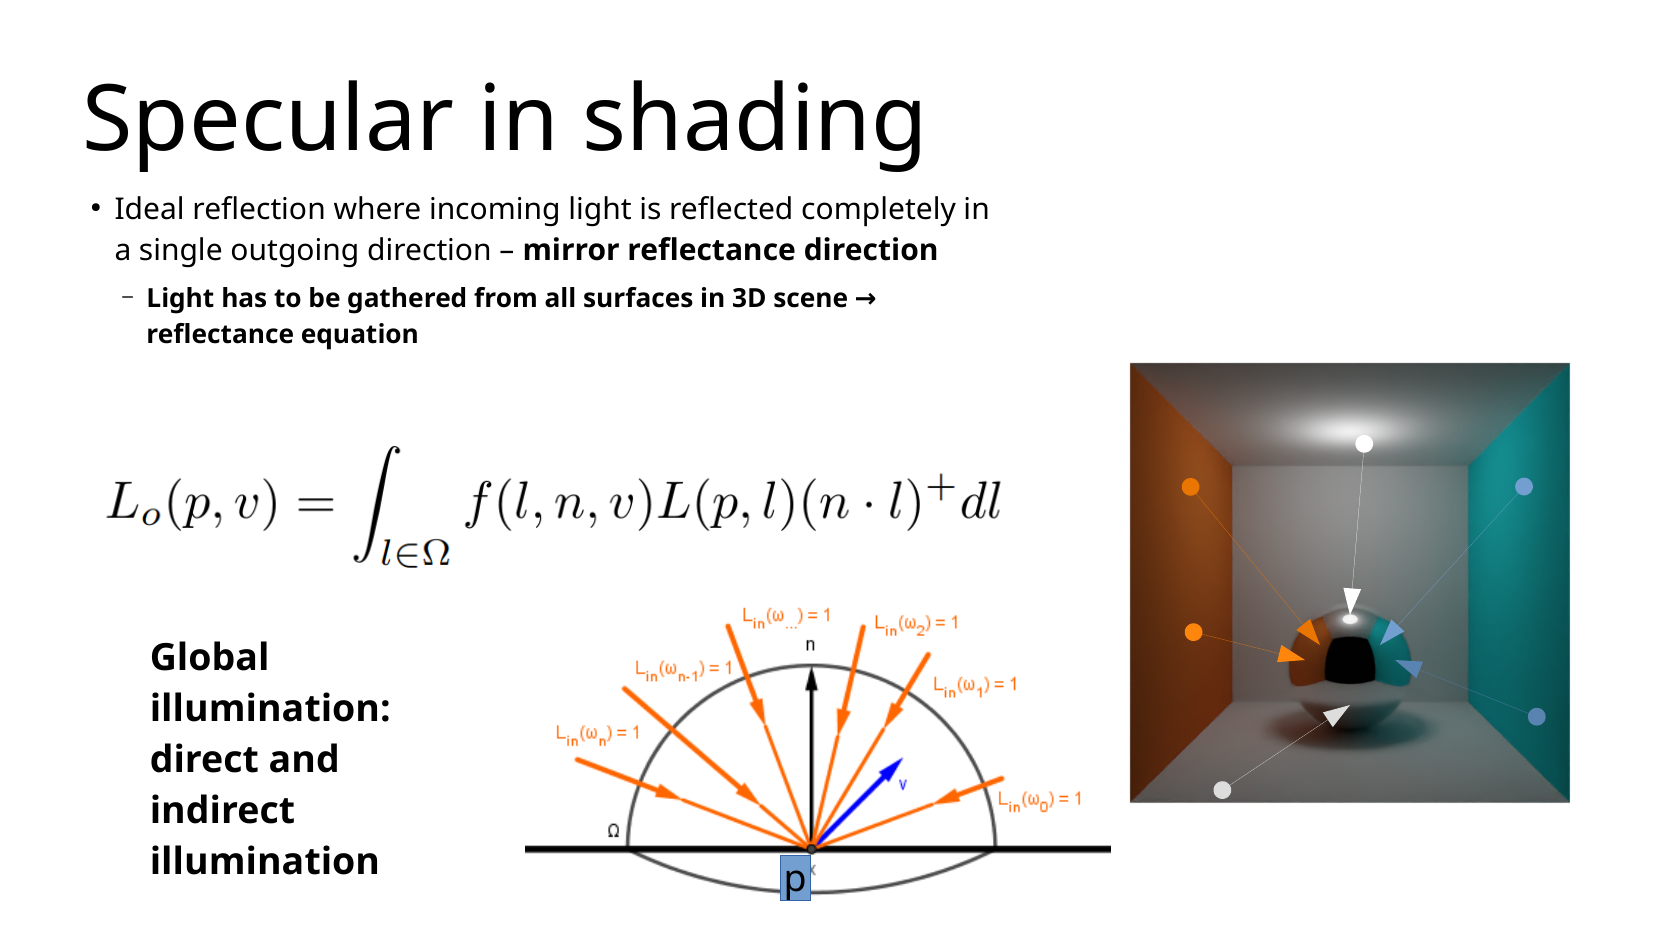

# Specular in shading
Ideal reflection where incoming light is reflected completely in a single outgoing direction – mirror reflectance direction
Light has to be gathered from all surfaces in 3D scene → reflectance equation
Global illumination: direct and indirect illumination
p